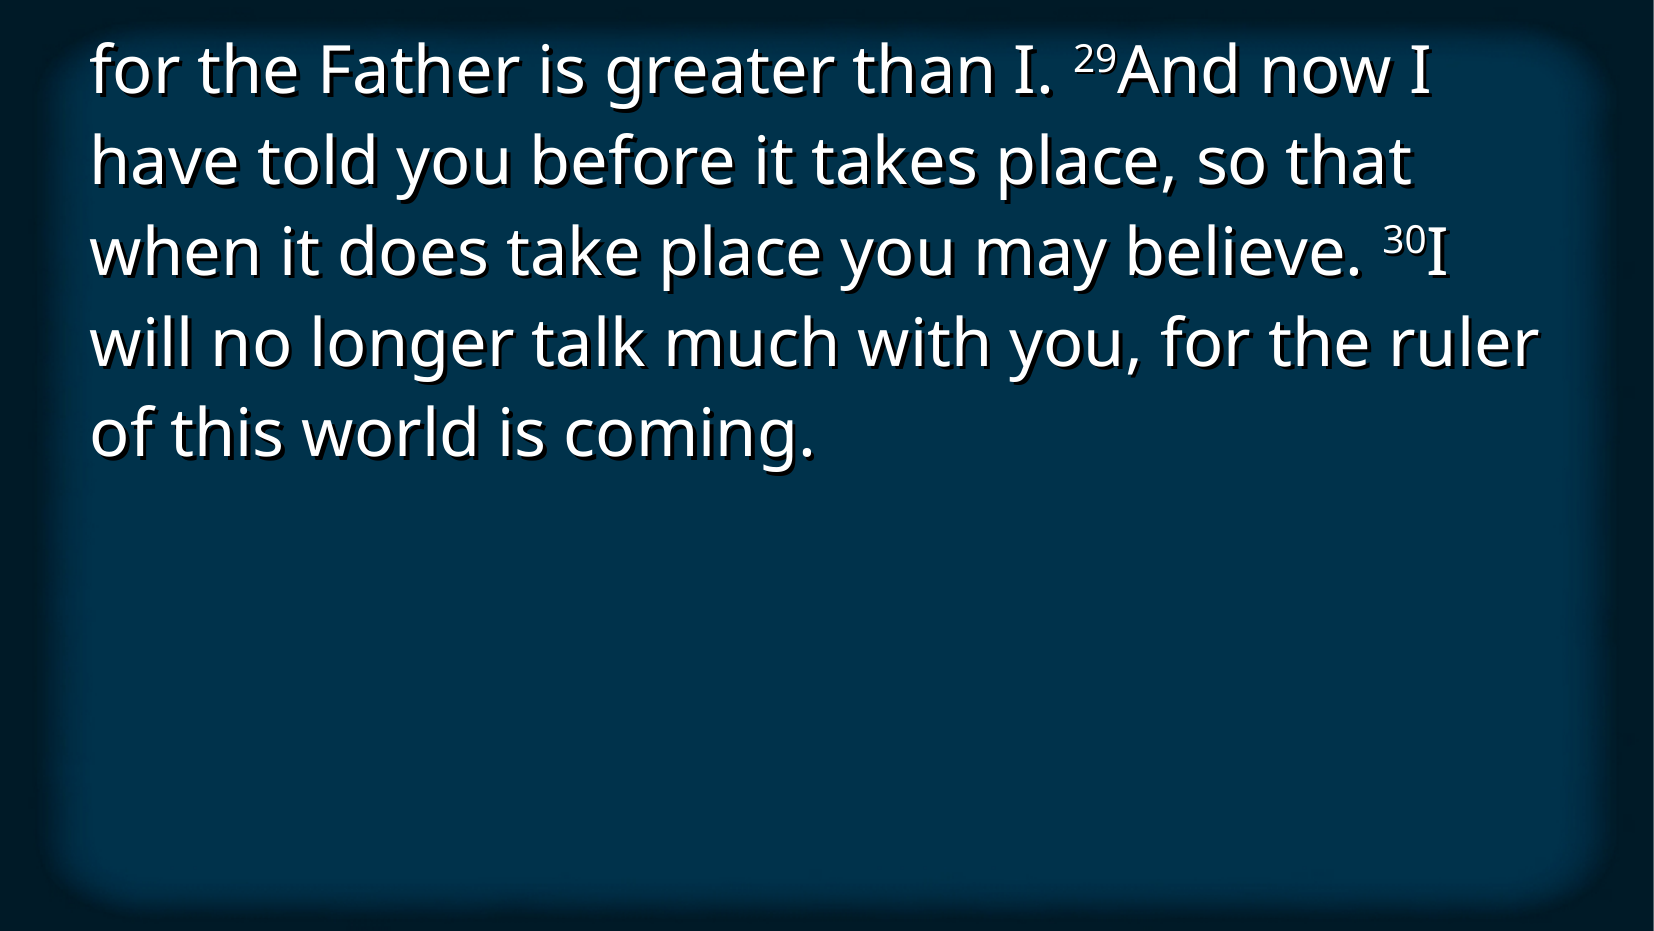

for the Father is greater than I. 29And now I have told you before it takes place, so that when it does take place you may believe. 30I will no longer talk much with you, for the ruler of this world is coming.